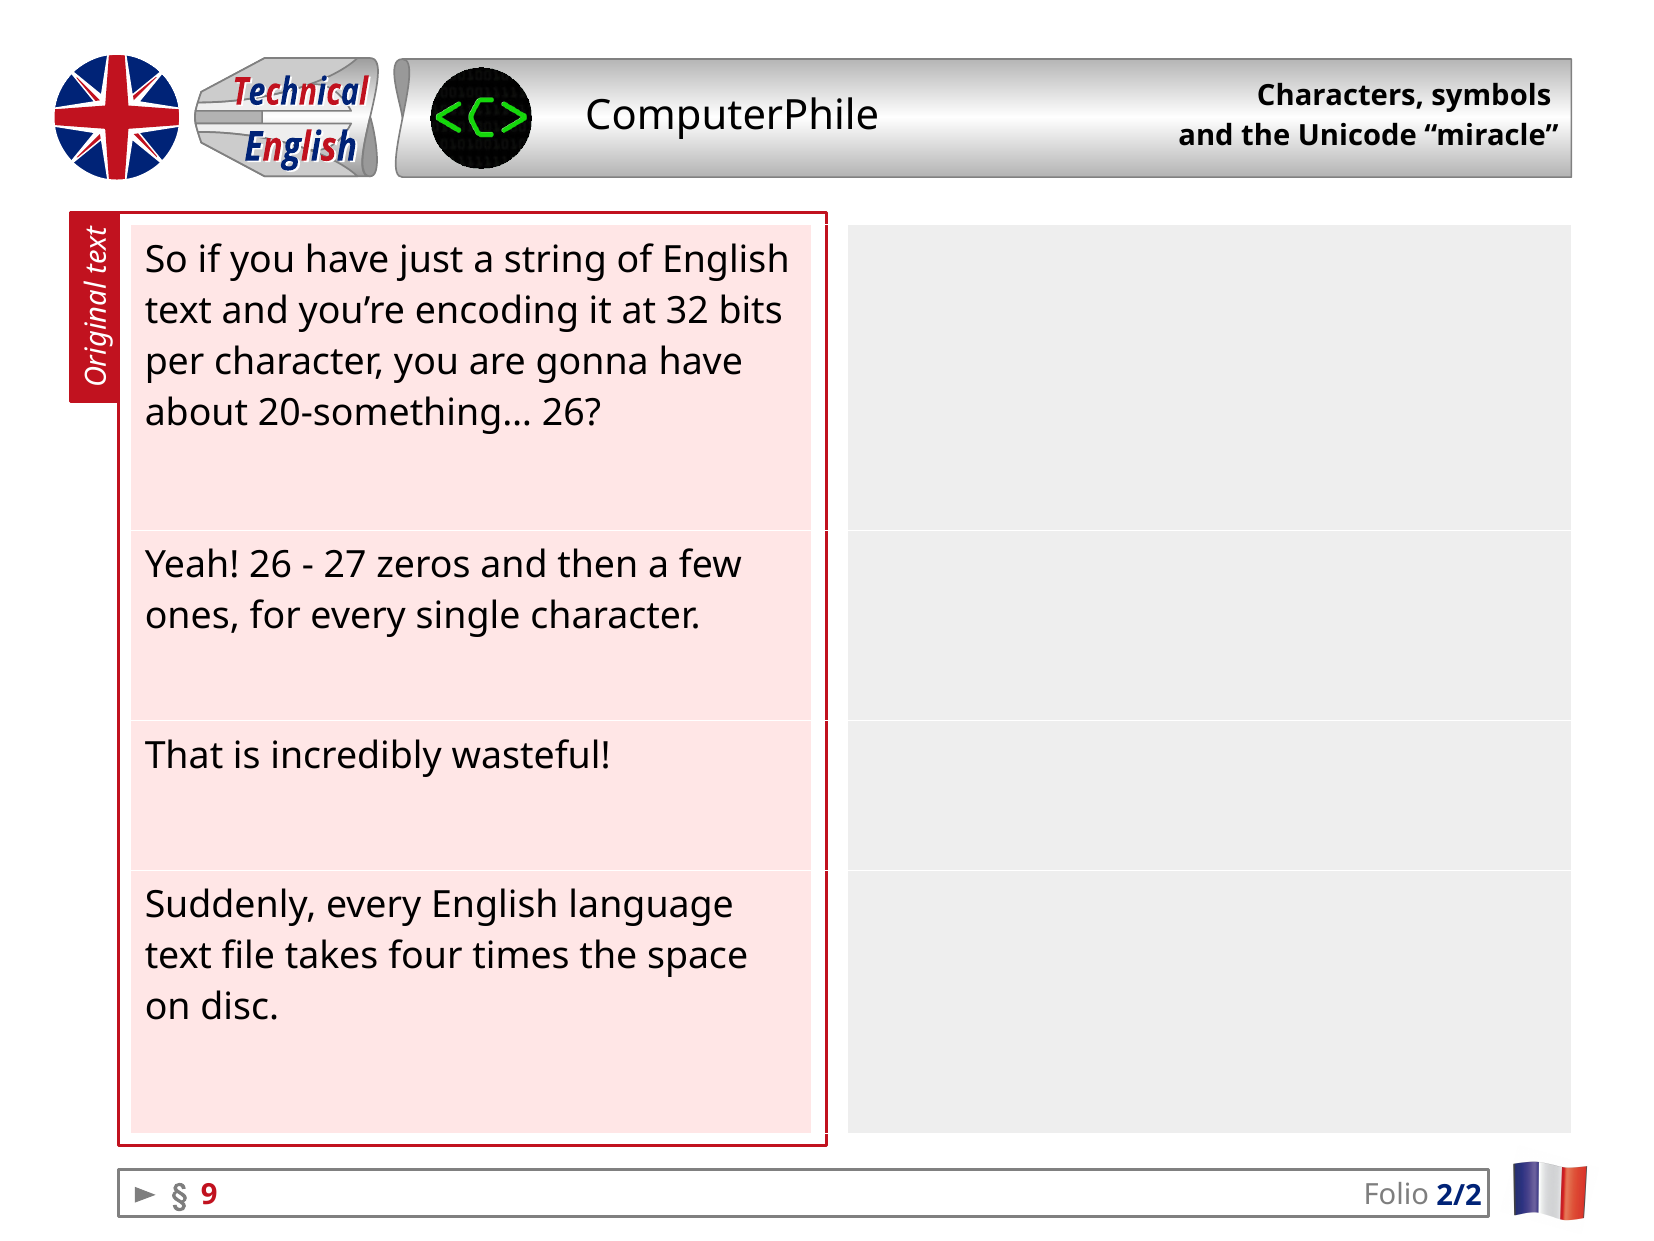

#
| So if you have just a string of English text and you’re encoding it at 32 bits per character, you are gonna have about 20-something… 26? | | |
| --- | --- | --- |
| Yeah! 26 - 27 zeros and then a few ones, for every single character. | | |
| That is incredibly wasteful! | | |
| Suddenly, every English language text file takes four times the space on disc. | | |
9
2/2